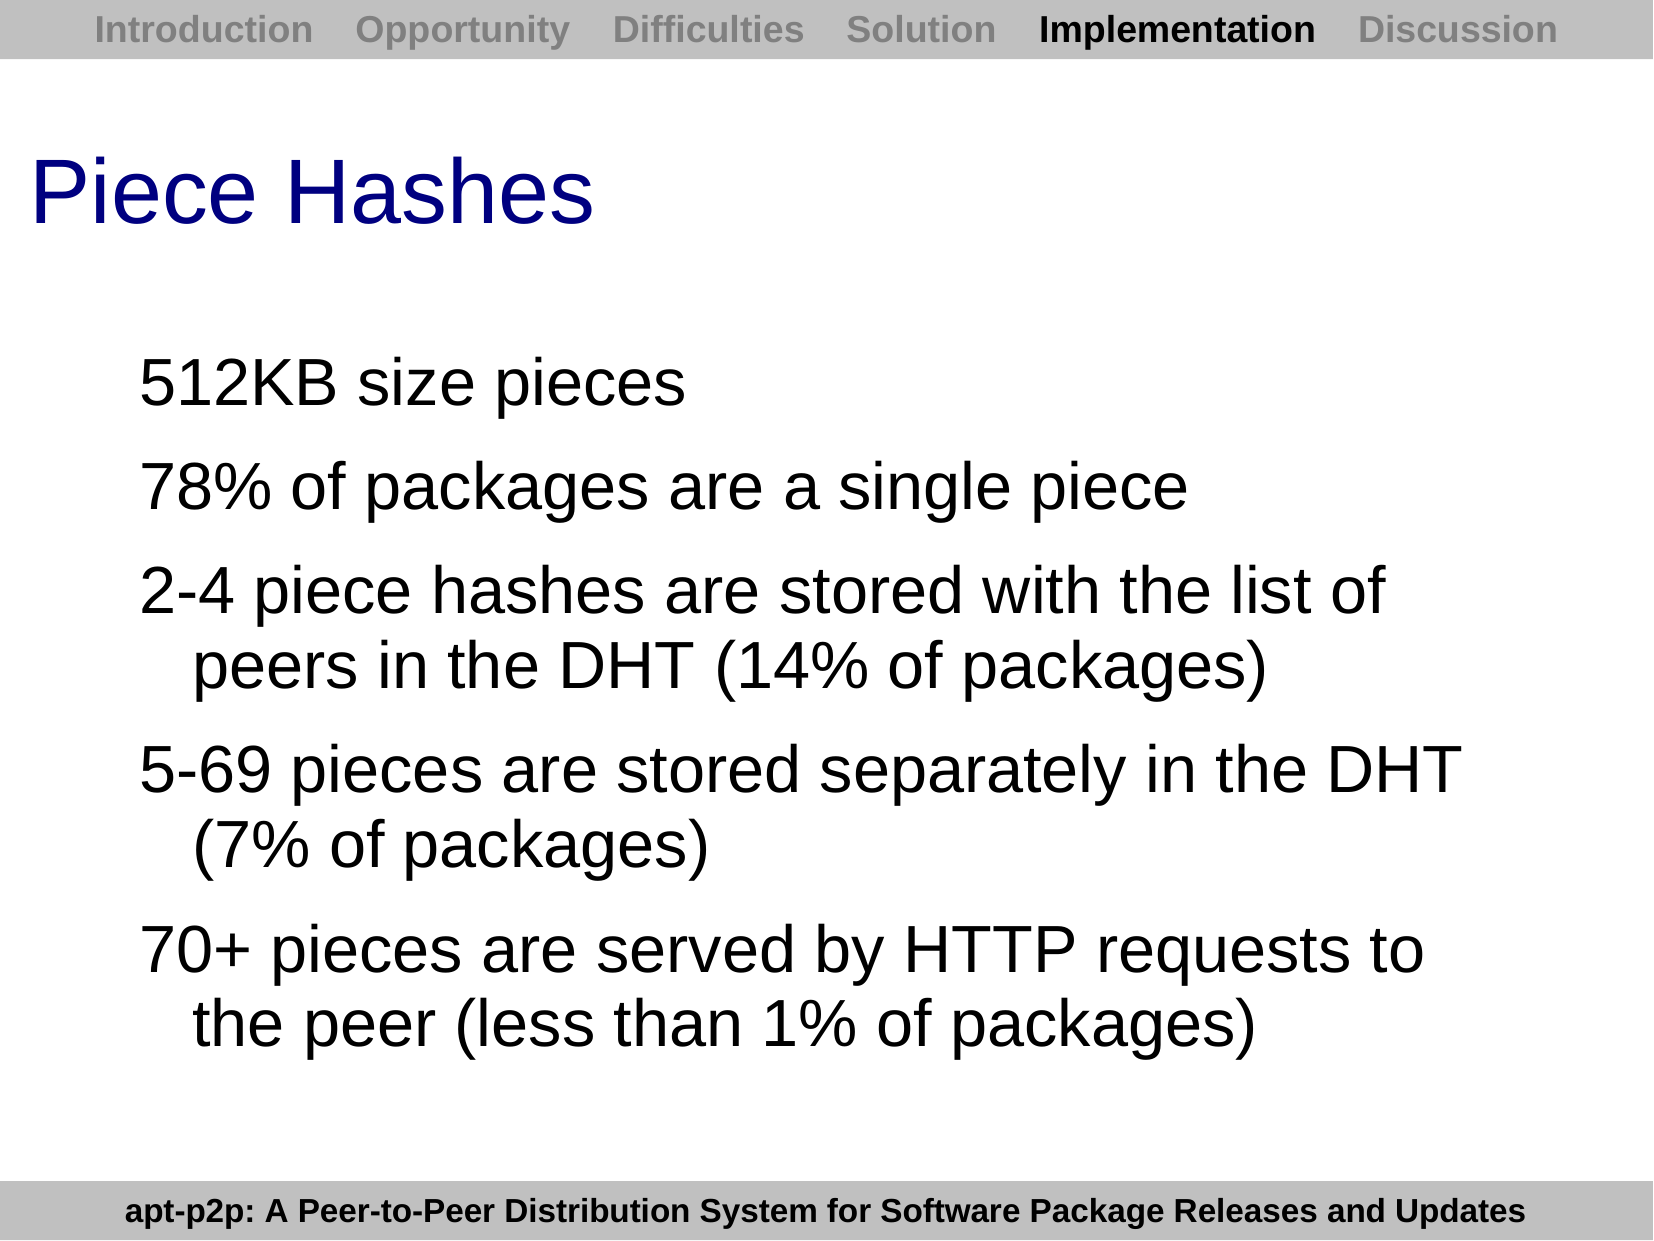

# Piece Hashes
512KB size pieces
78% of packages are a single piece
2-4 piece hashes are stored with the list of peers in the DHT (14% of packages)
5-69 pieces are stored separately in the DHT (7% of packages)
70+ pieces are served by HTTP requests to the peer (less than 1% of packages)